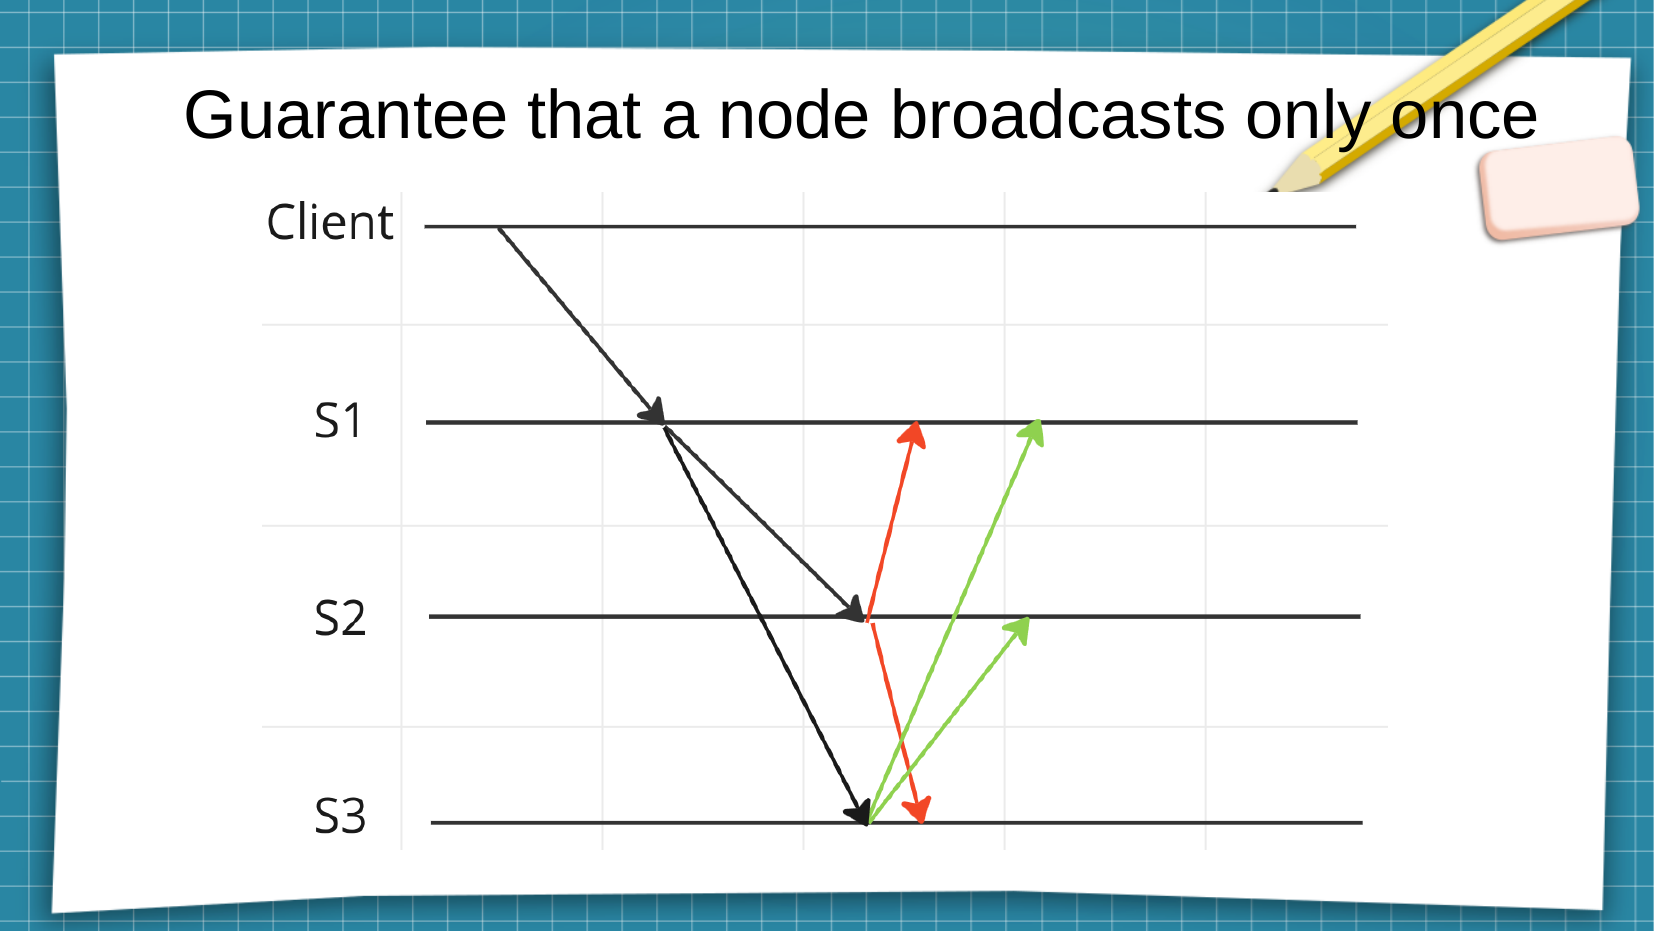

# Guarantee that a node broadcasts only once